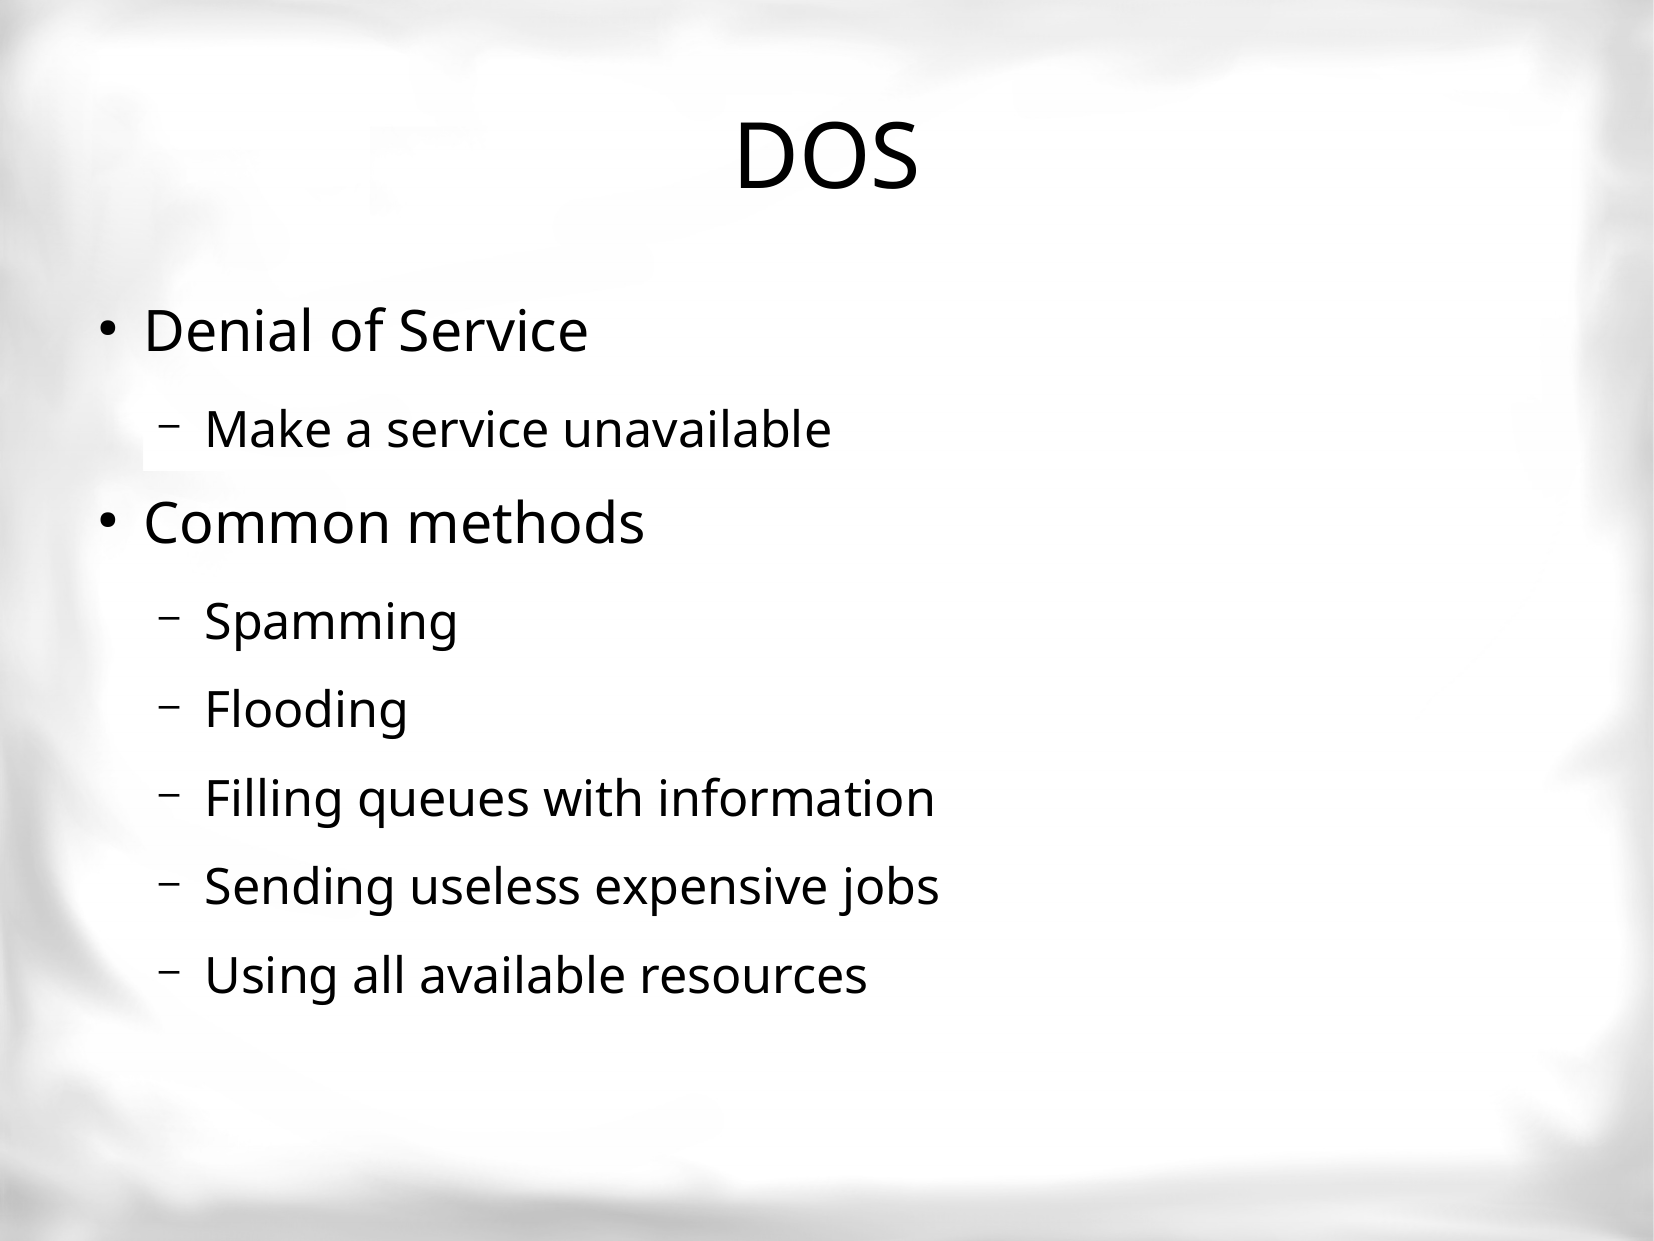

# DOS
Denial of Service
Make a service unavailable
Common methods
Spamming
Flooding
Filling queues with information
Sending useless expensive jobs
Using all available resources